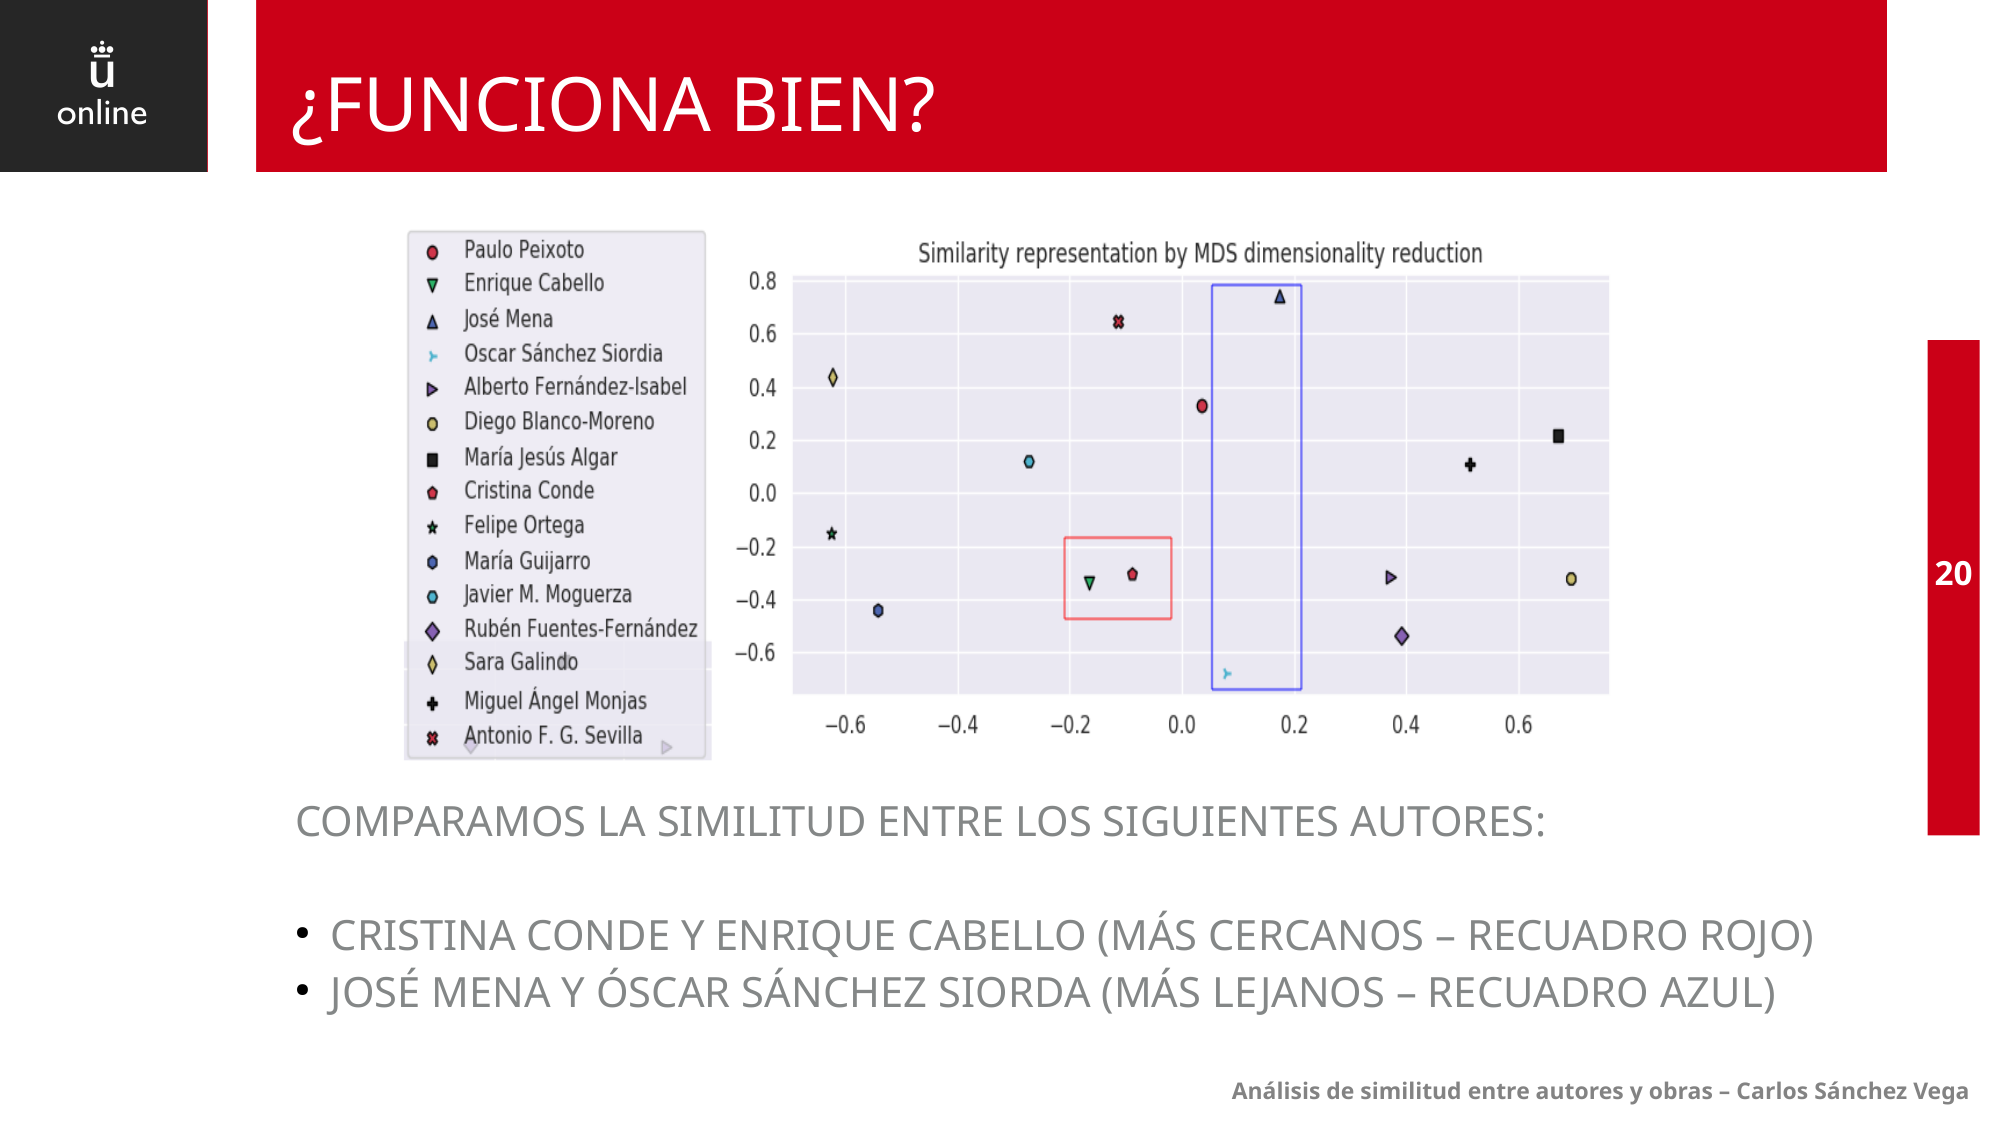

# ¿FUNCIONA BIEN?
COMPARAMOS LA SIMILITUD ENTRE LOS SIGUIENTES AUTORES:
Cristina Conde y Enrique Cabello (más cercanos – recuadro rojo)
José Mena y Óscar Sánchez Siorda (más lejanos – recuadro azul)
Análisis de similitud entre autores y obras – Carlos Sánchez Vega